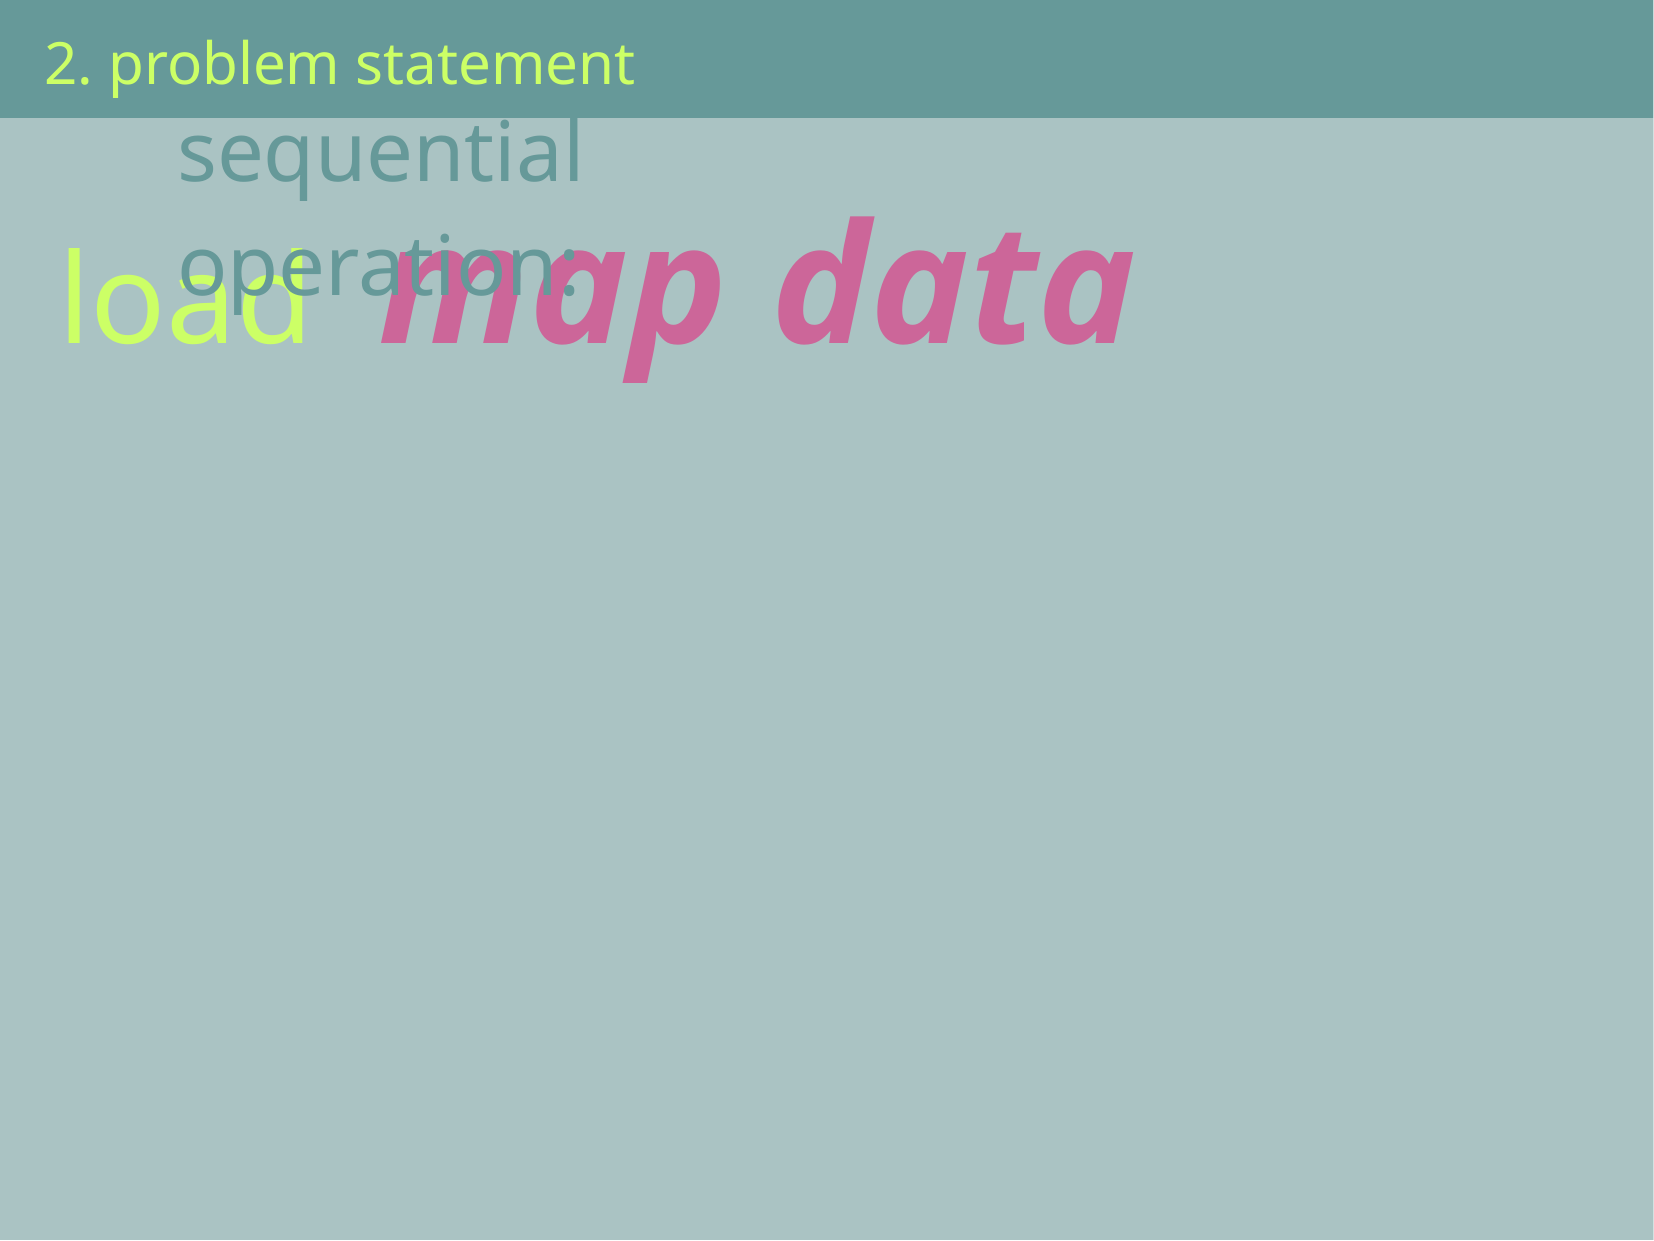

2. problem statement
sequential operation:
load map data